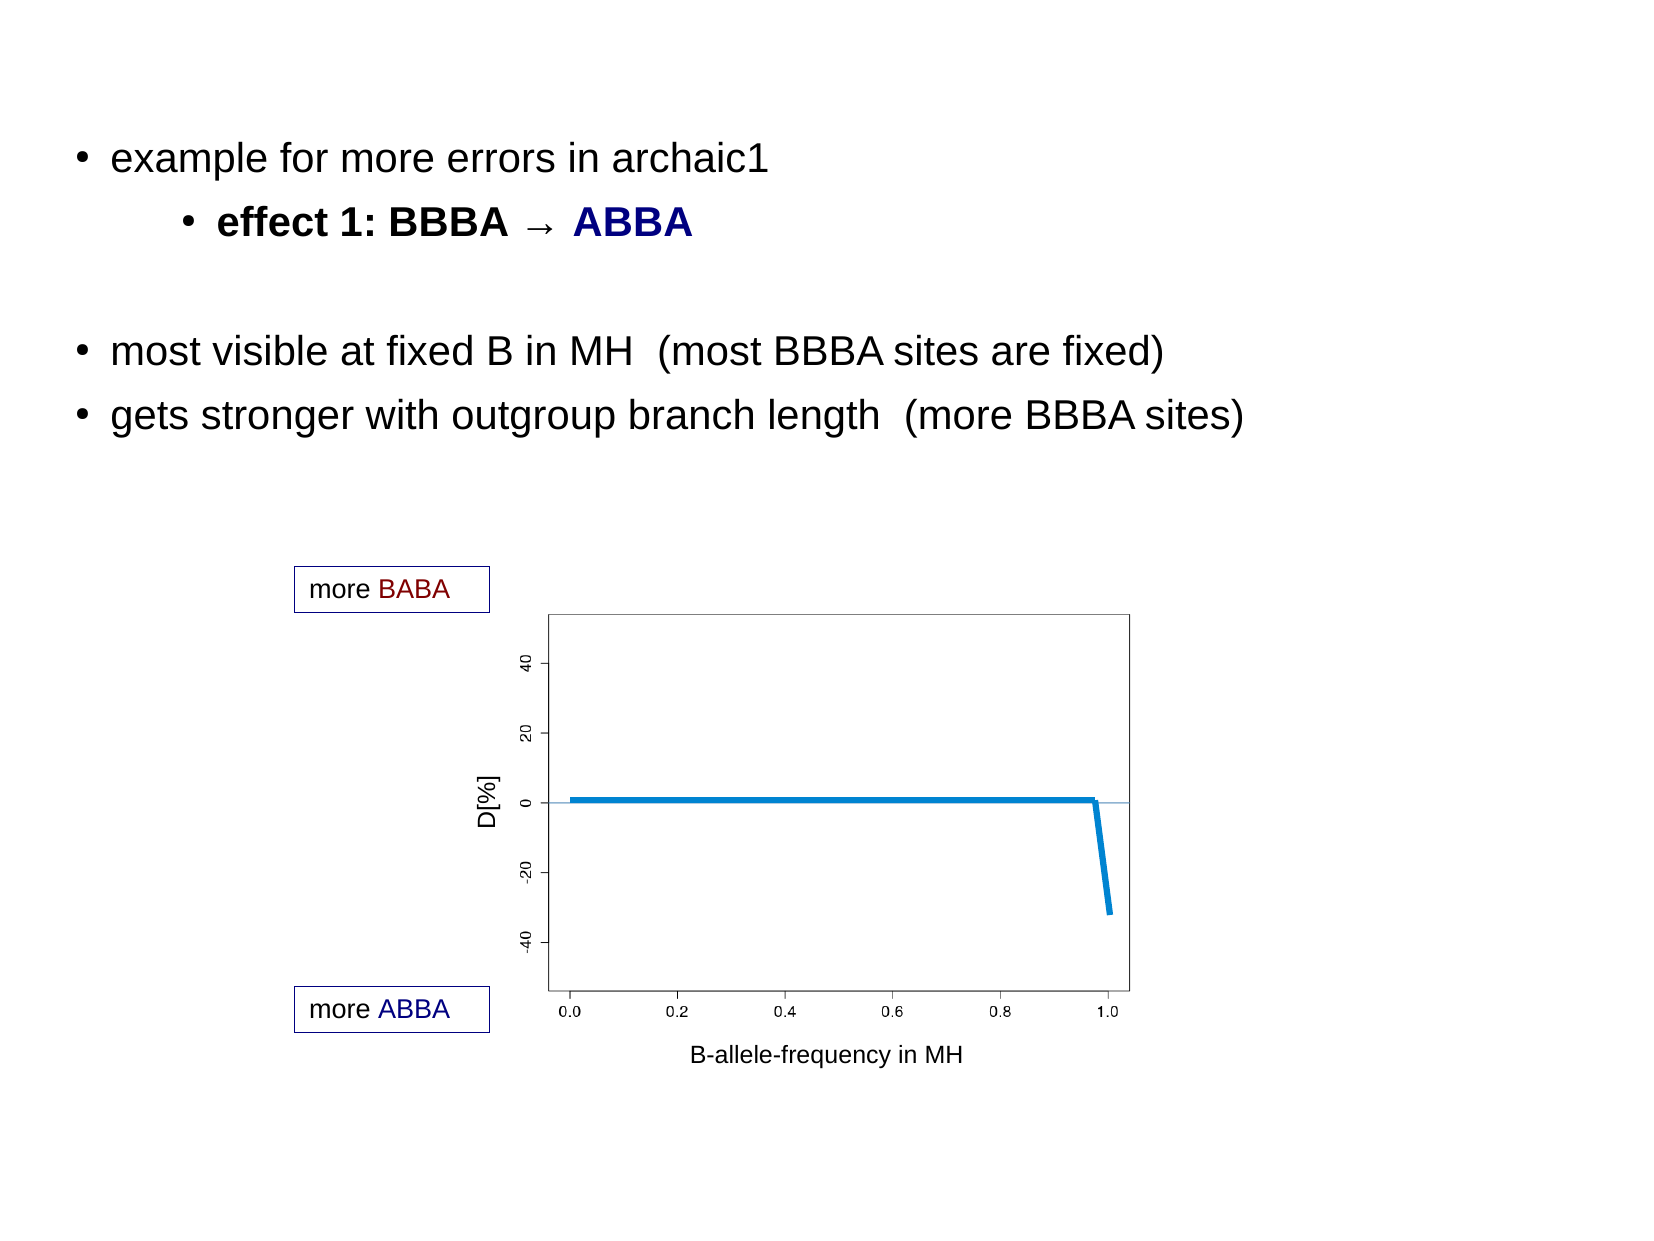

# example for more errors in archaic1
effect 1: BBBA → ABBA
most visible at fixed B in MH (most BBBA sites are fixed)
gets stronger with outgroup branch length (more BBBA sites)
more BABA
more ABBA
B-allele-frequency in MH
D[%]